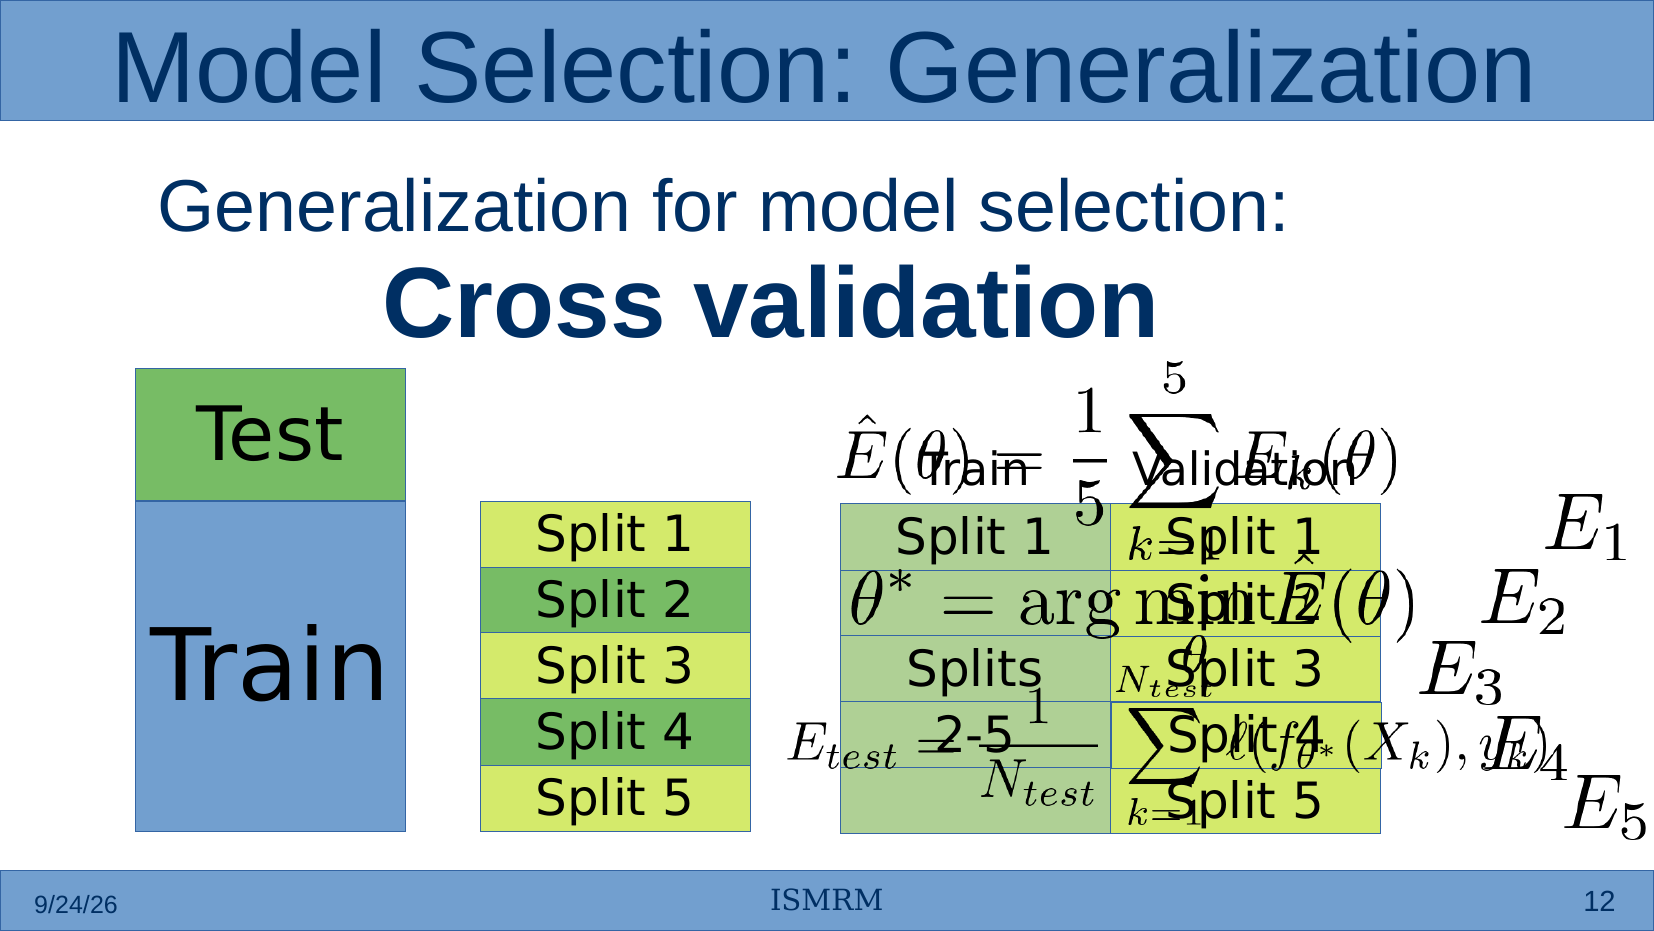

# Model Selection: Generalization
Generalization for model selection: 						Cross validation
Test
Train
Validation
Train
Split 1
Train
Split 2
Split 3
Split 4
Split 5
Splits
1-2
Split 3
Splits
4-5
Splits
1-4
Split 5
Splits
1-3
Split 4
Split 5
Split 1
Split 2
Splits
3-5
Split 1
Splits
2-5
12